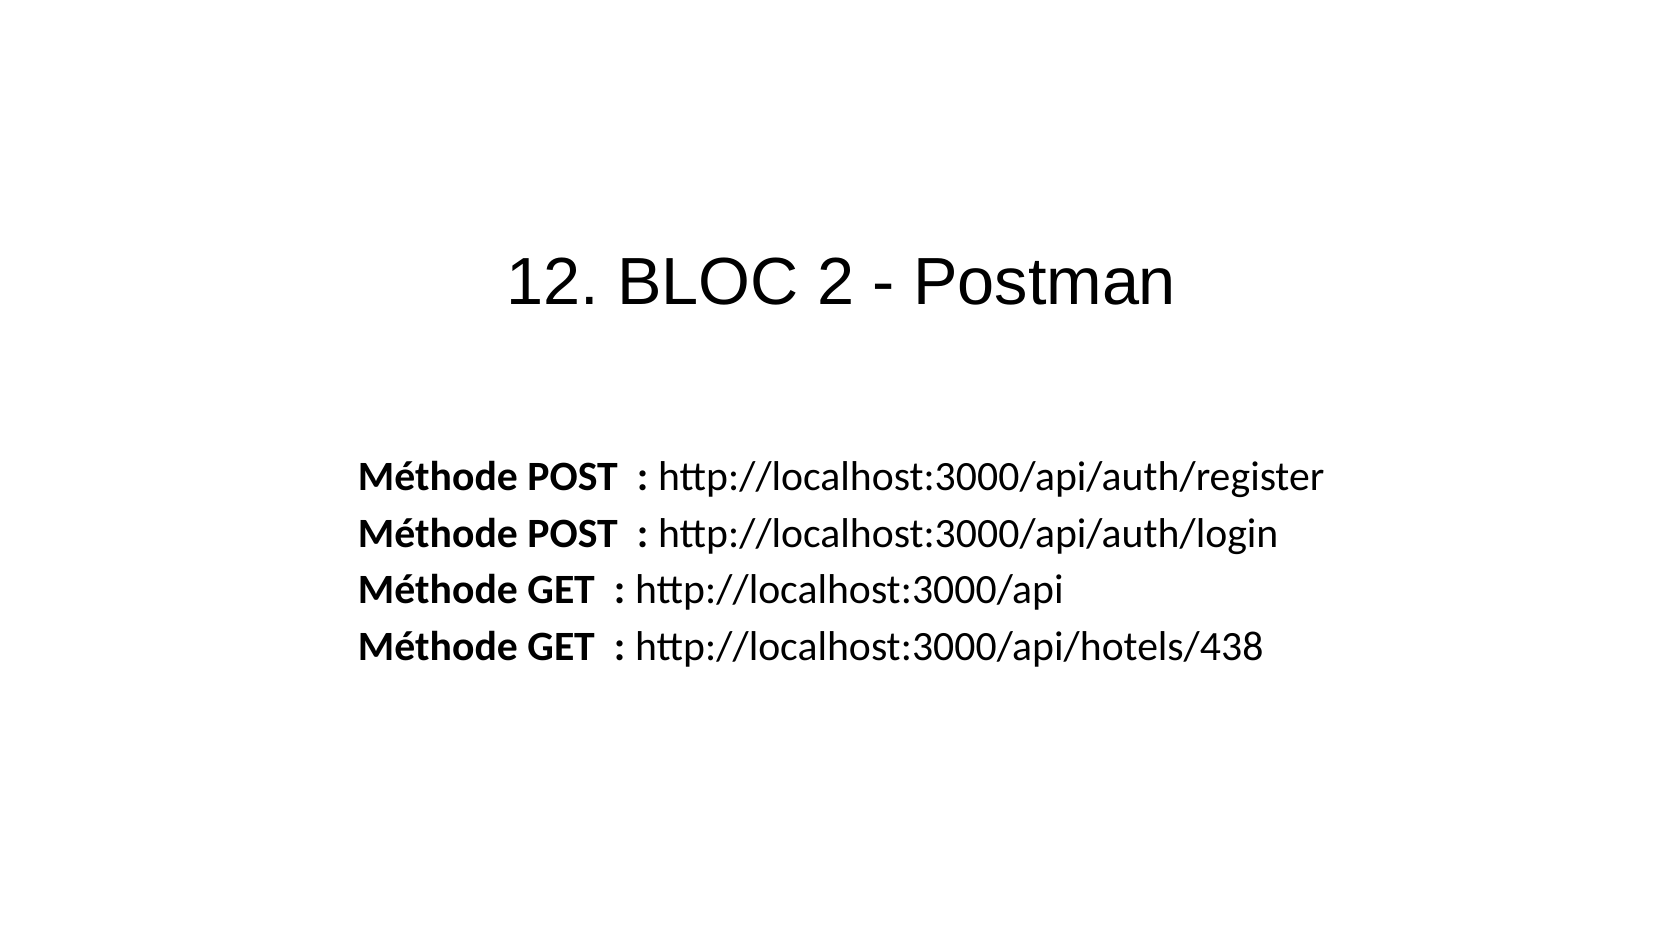

# 12. BLOC 2 - Postman
Méthode POST : http://localhost:3000/api/auth/register
Méthode POST : http://localhost:3000/api/auth/login
Méthode GET : http://localhost:3000/api
Méthode GET : http://localhost:3000/api/hotels/438